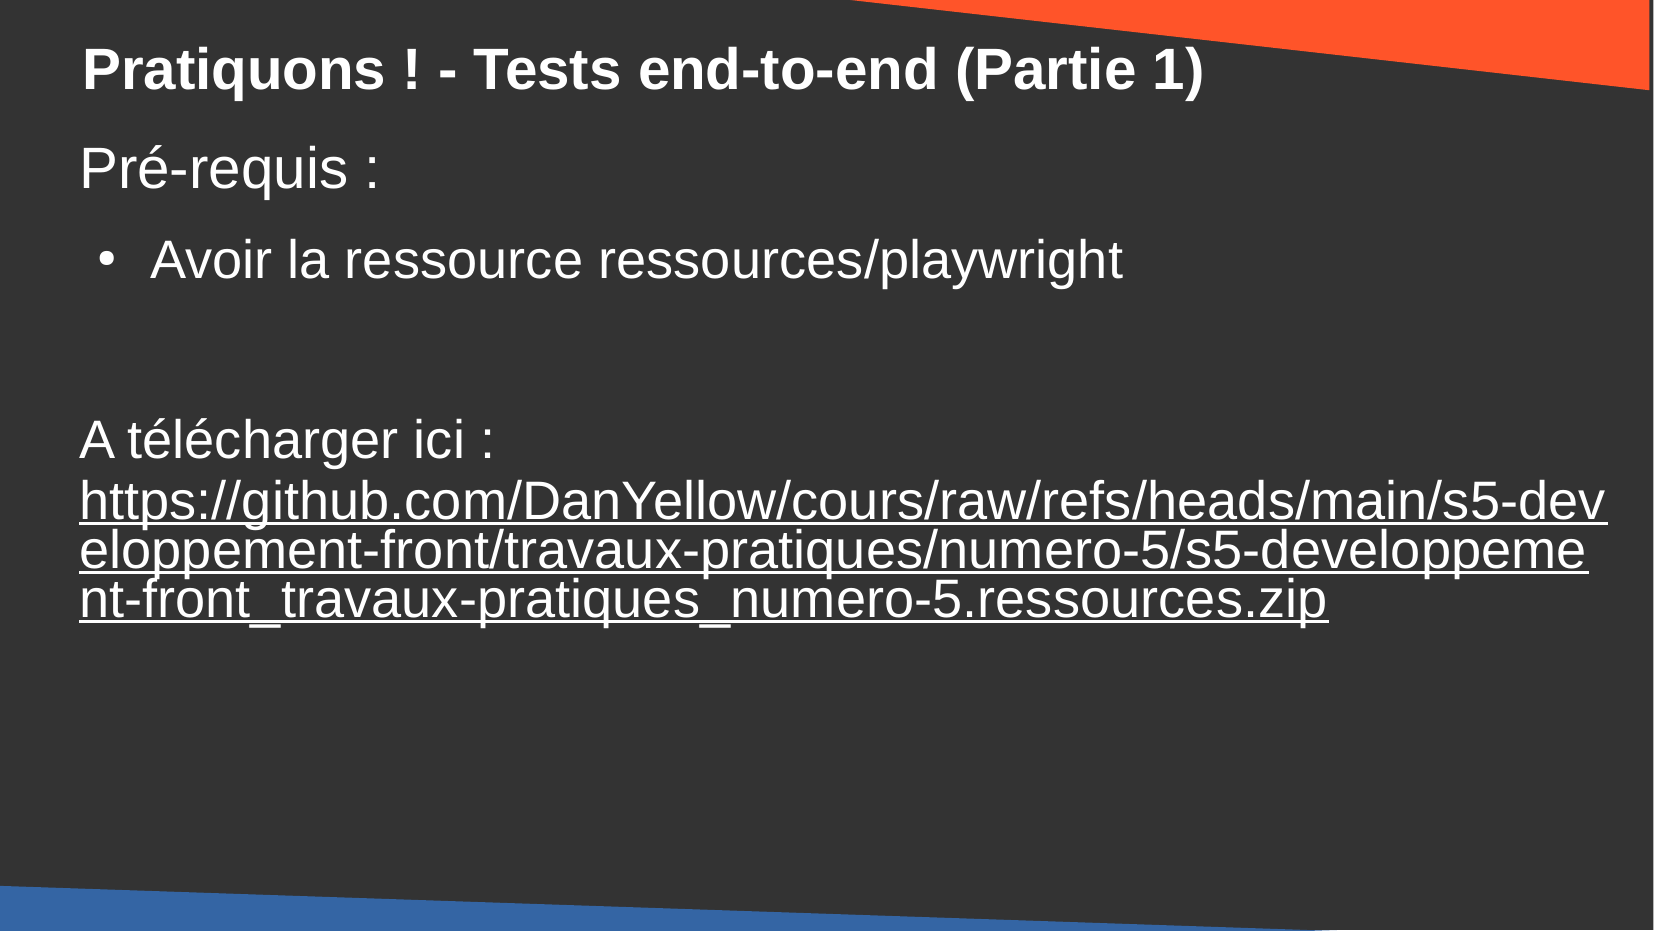

# Pratiquons ! - Tests end-to-end (Partie 1)
Pré-requis :
Avoir la ressource ressources/playwright
A télécharger ici : https://github.com/DanYellow/cours/raw/refs/heads/main/s5-developpement-front/travaux-pratiques/numero-5/s5-developpement-front_travaux-pratiques_numero-5.ressources.zip